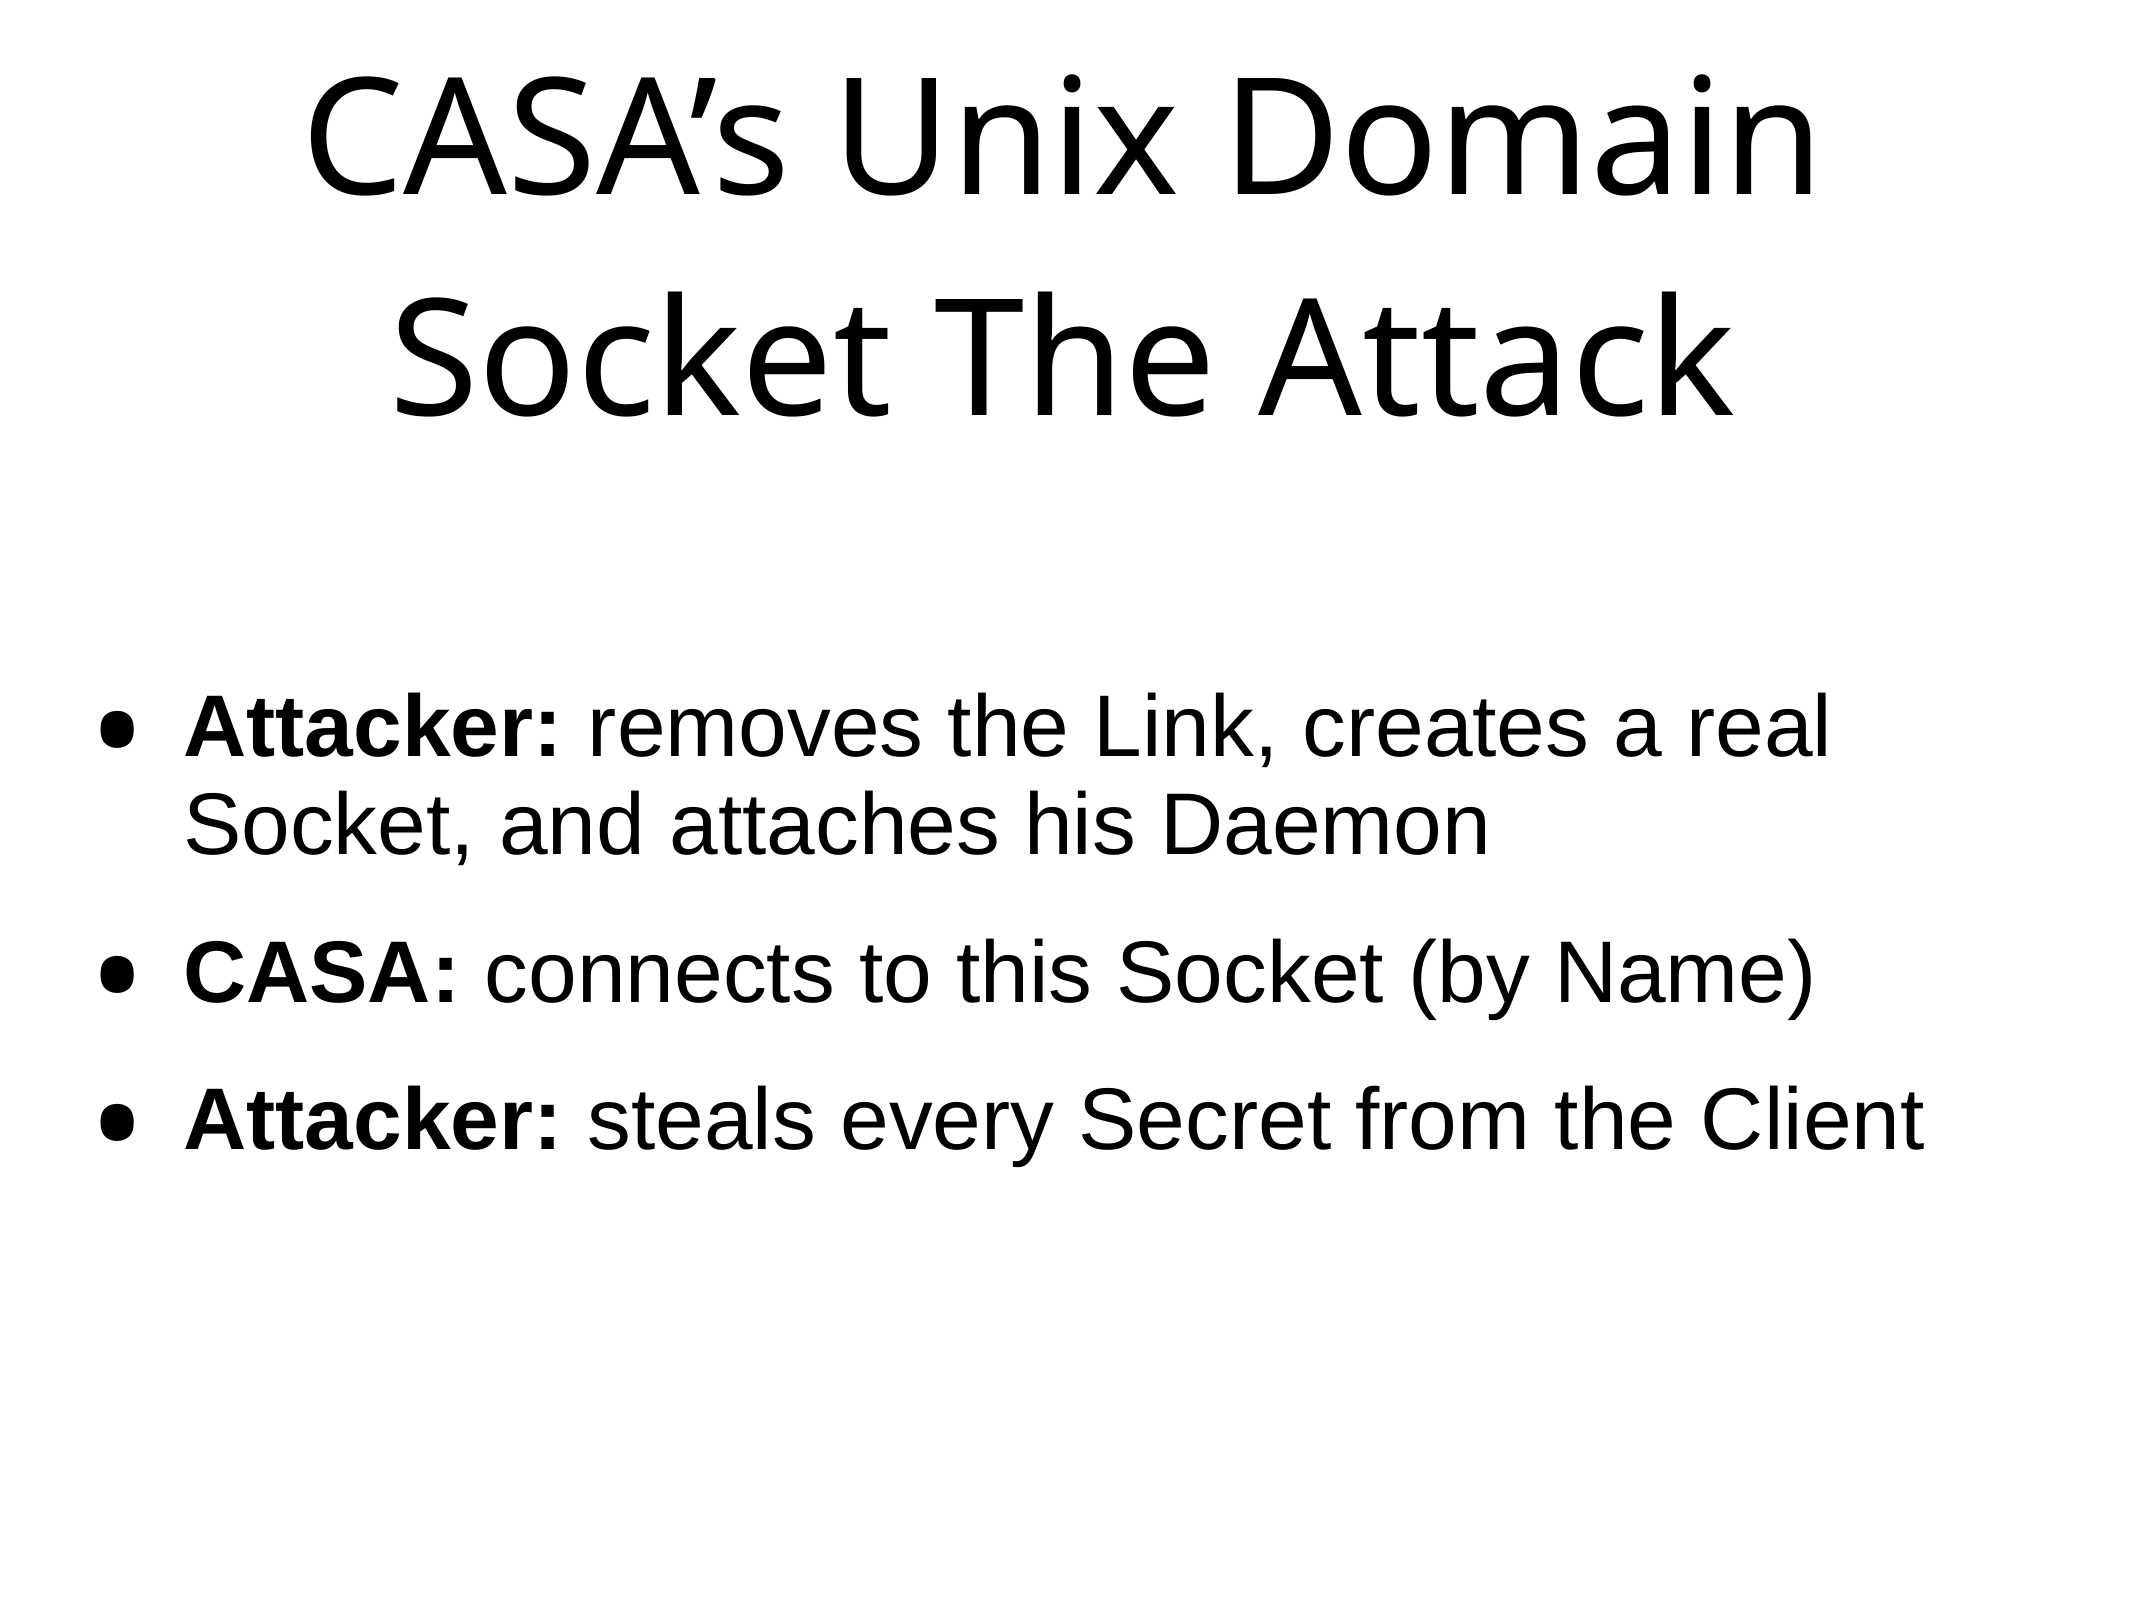

# CASA’s Unix Domain Socket The Attack
Attacker: removes the Link, creates a real Socket, and attaches his Daemon
CASA: connects to this Socket (by Name)
Attacker: steals every Secret from the Client